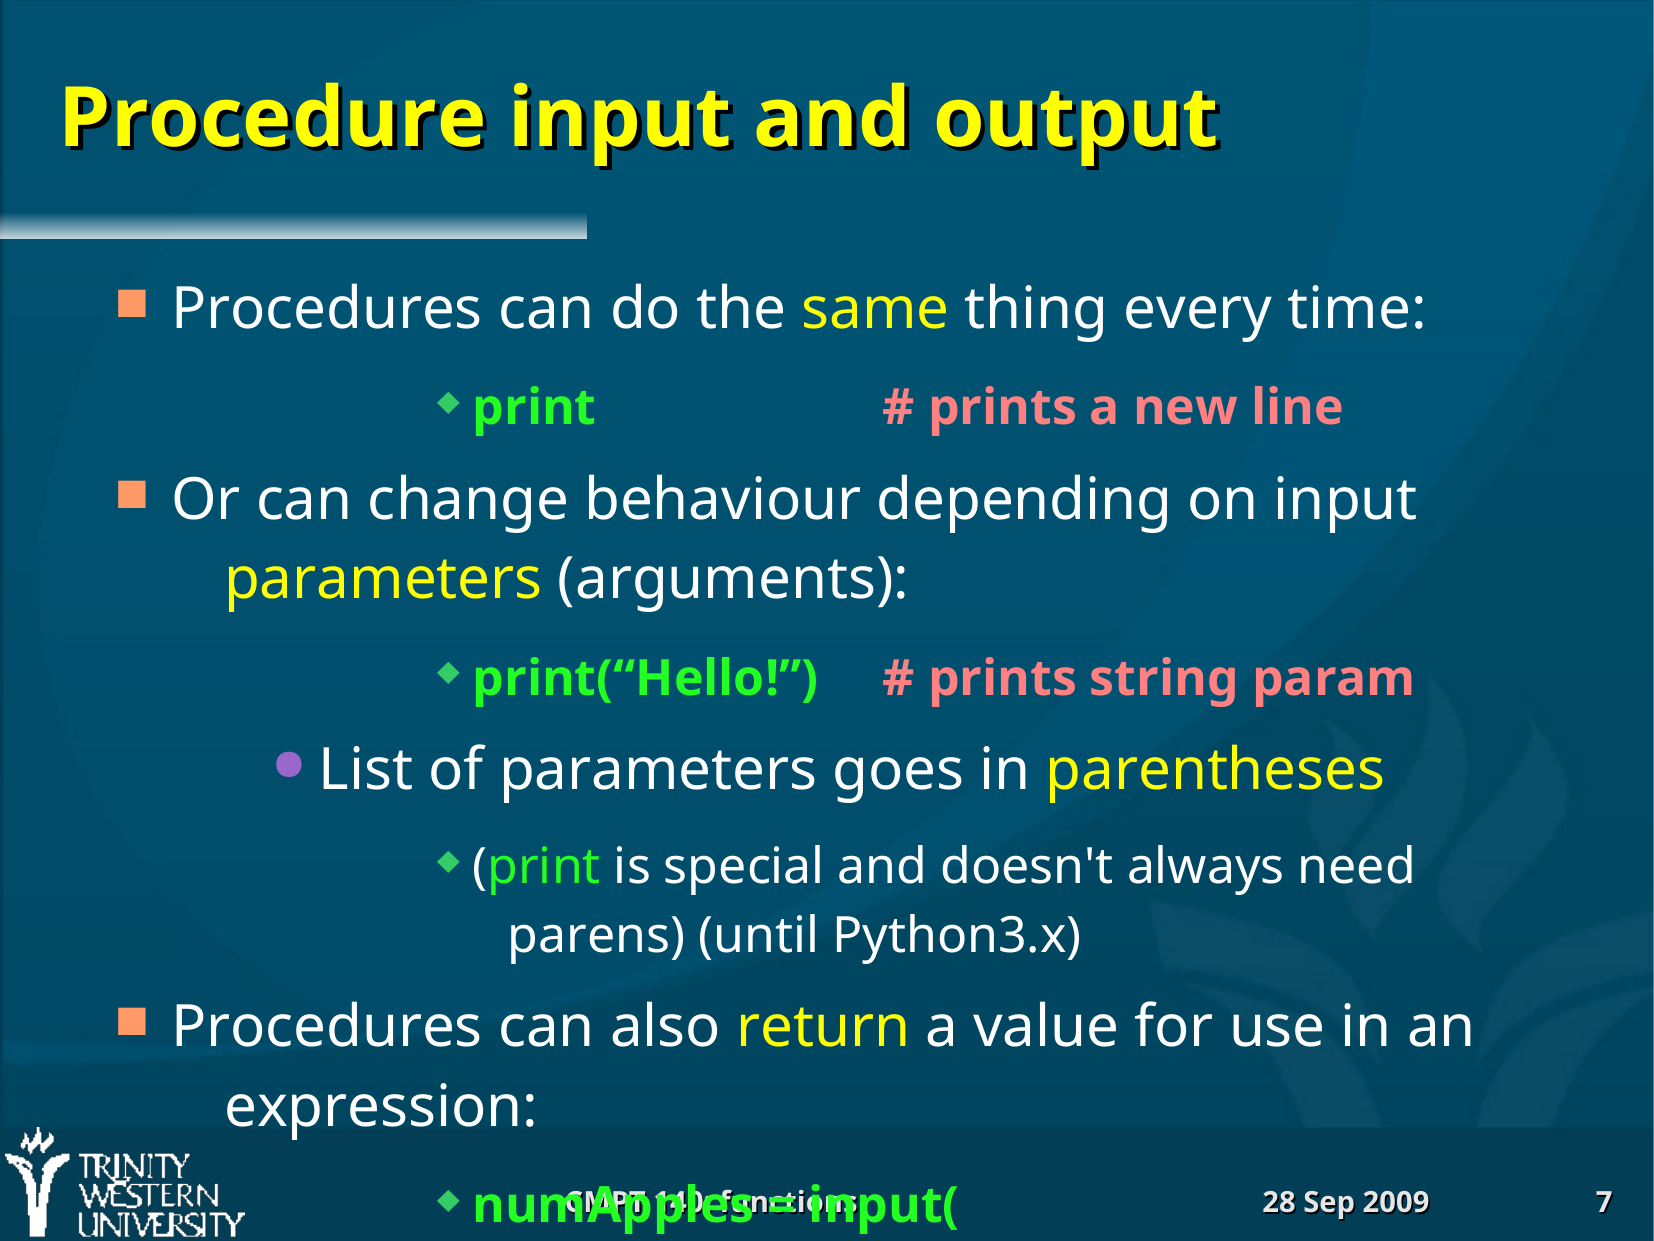

# Procedure input and output
Procedures can do the same thing every time:
print				# prints a new line
Or can change behaviour depending on input parameters (arguments):
print(“Hello!”)	# prints string param
List of parameters goes in parentheses
(print is special and doesn't always need parens) (until Python3.x)
Procedures can also return a value for use in an expression:
numApples = input(
“How many apples? ”)
CMPT 140: functions
28 Sep 2009
7